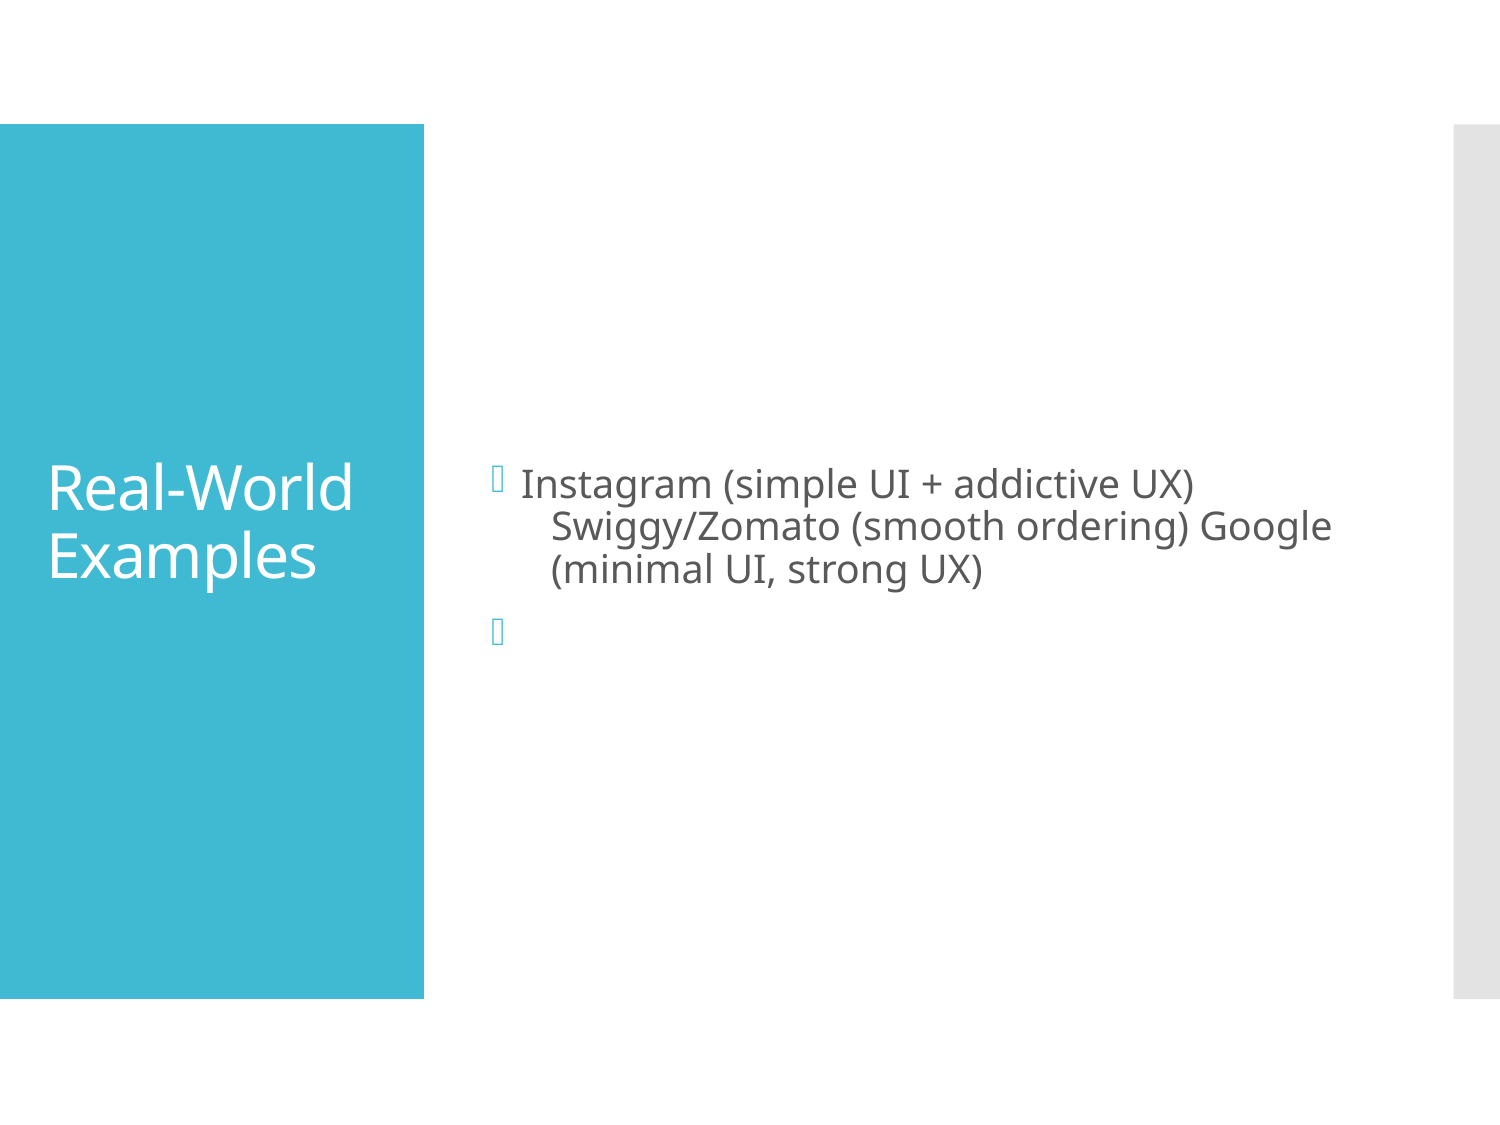

Instagram (simple UI + addictive UX) Swiggy/Zomato (smooth ordering) Google (minimal UI, strong UX)
# Real-World Examples